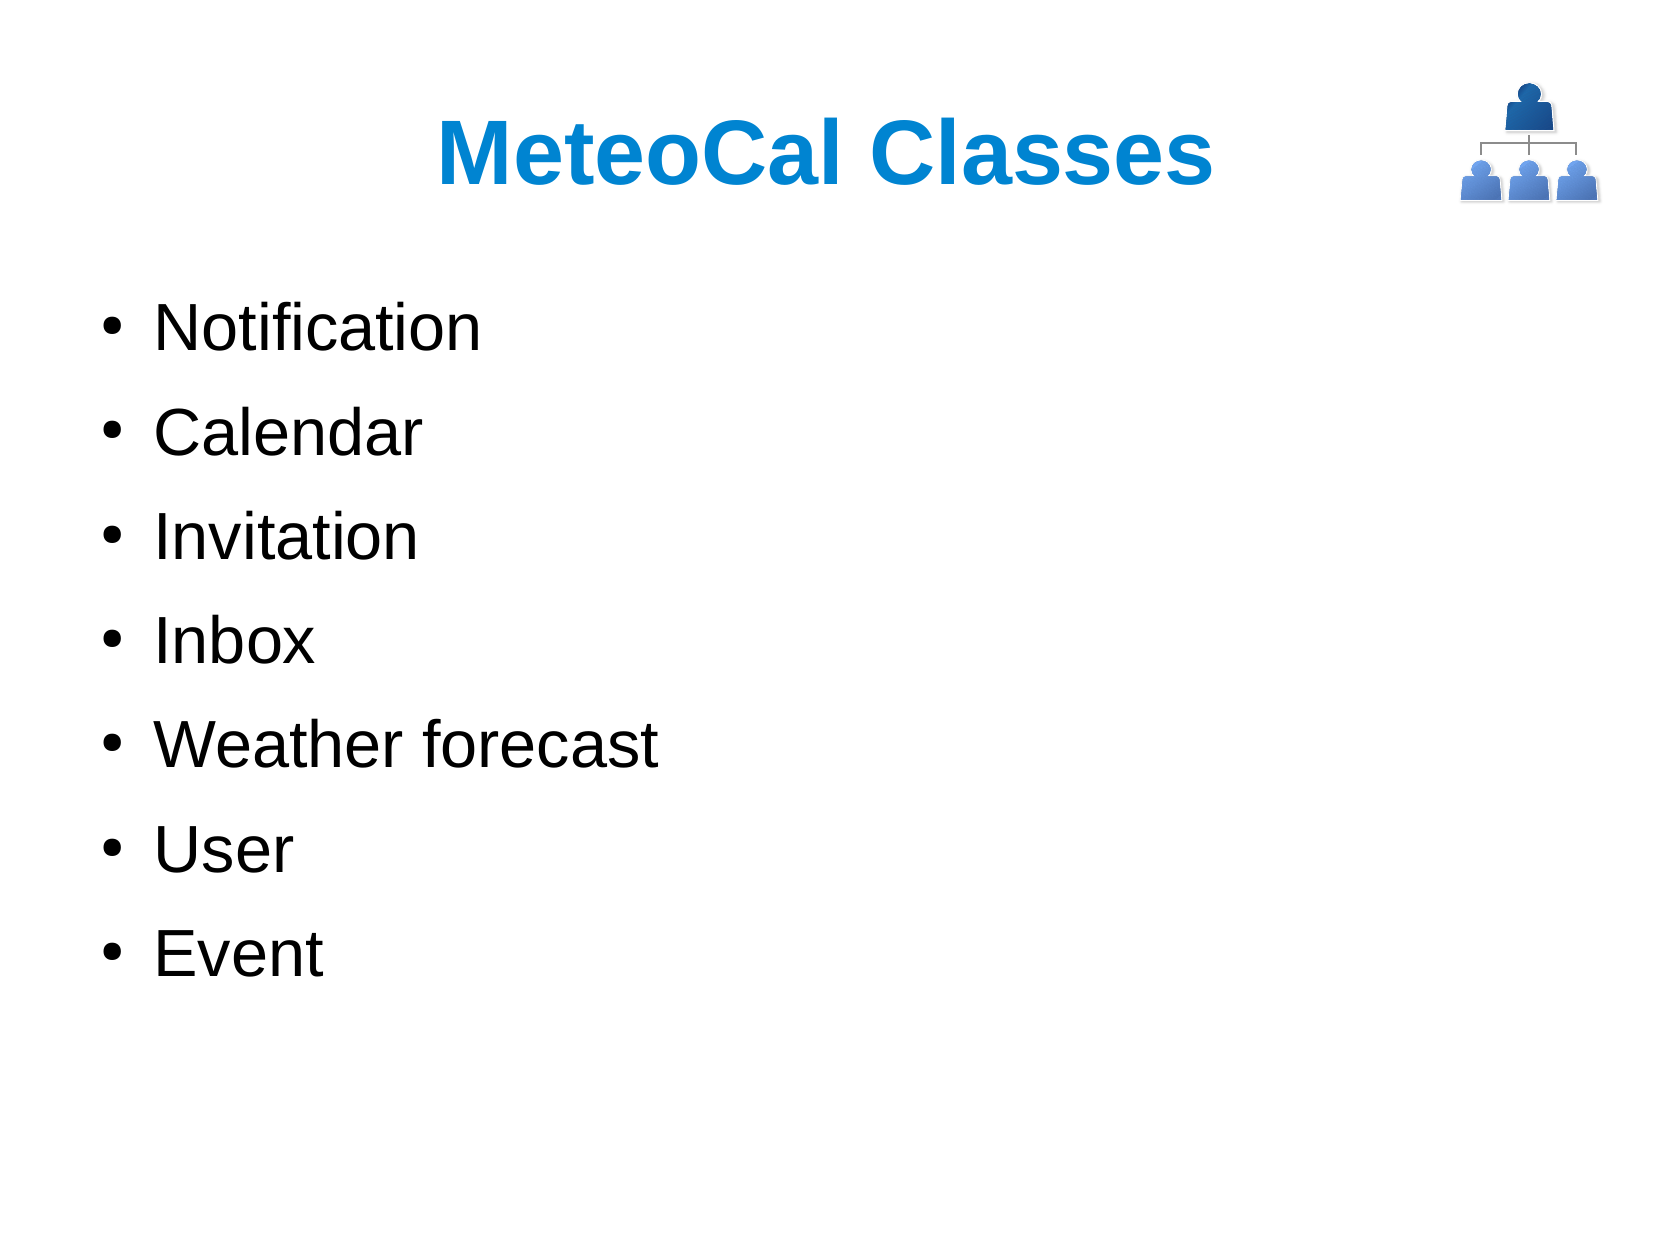

# MeteoCal Classes
Notification
Calendar
Invitation
Inbox
Weather forecast
User
Event